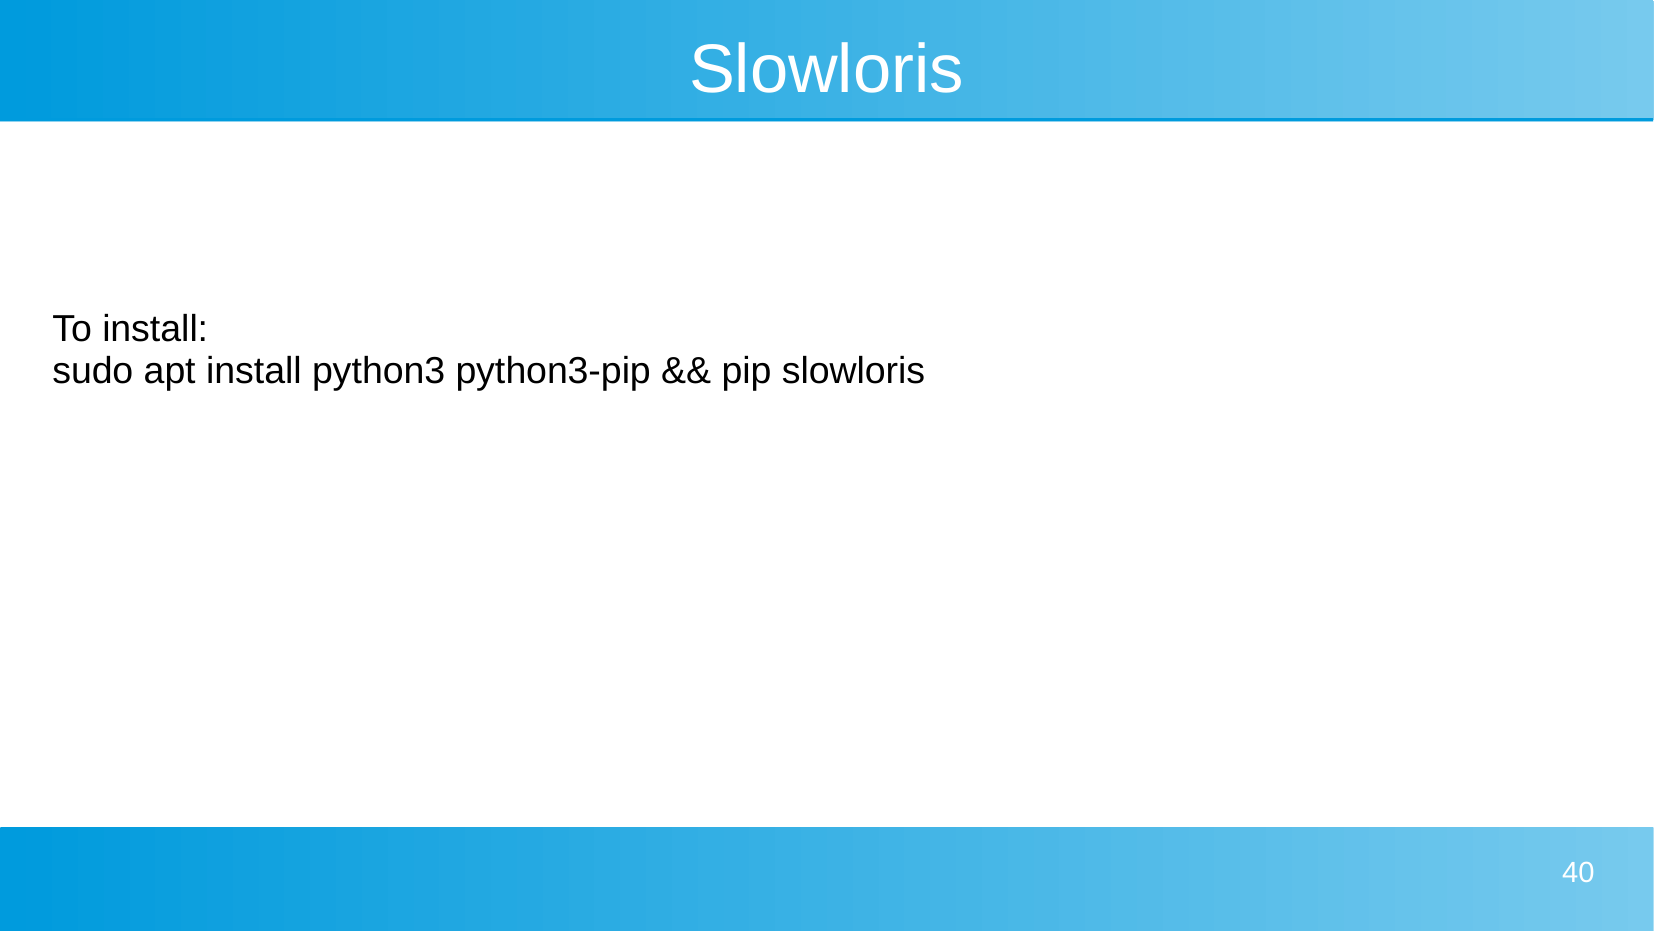

# Slowloris
To install:
sudo apt install python3 python3-pip && pip slowloris
40